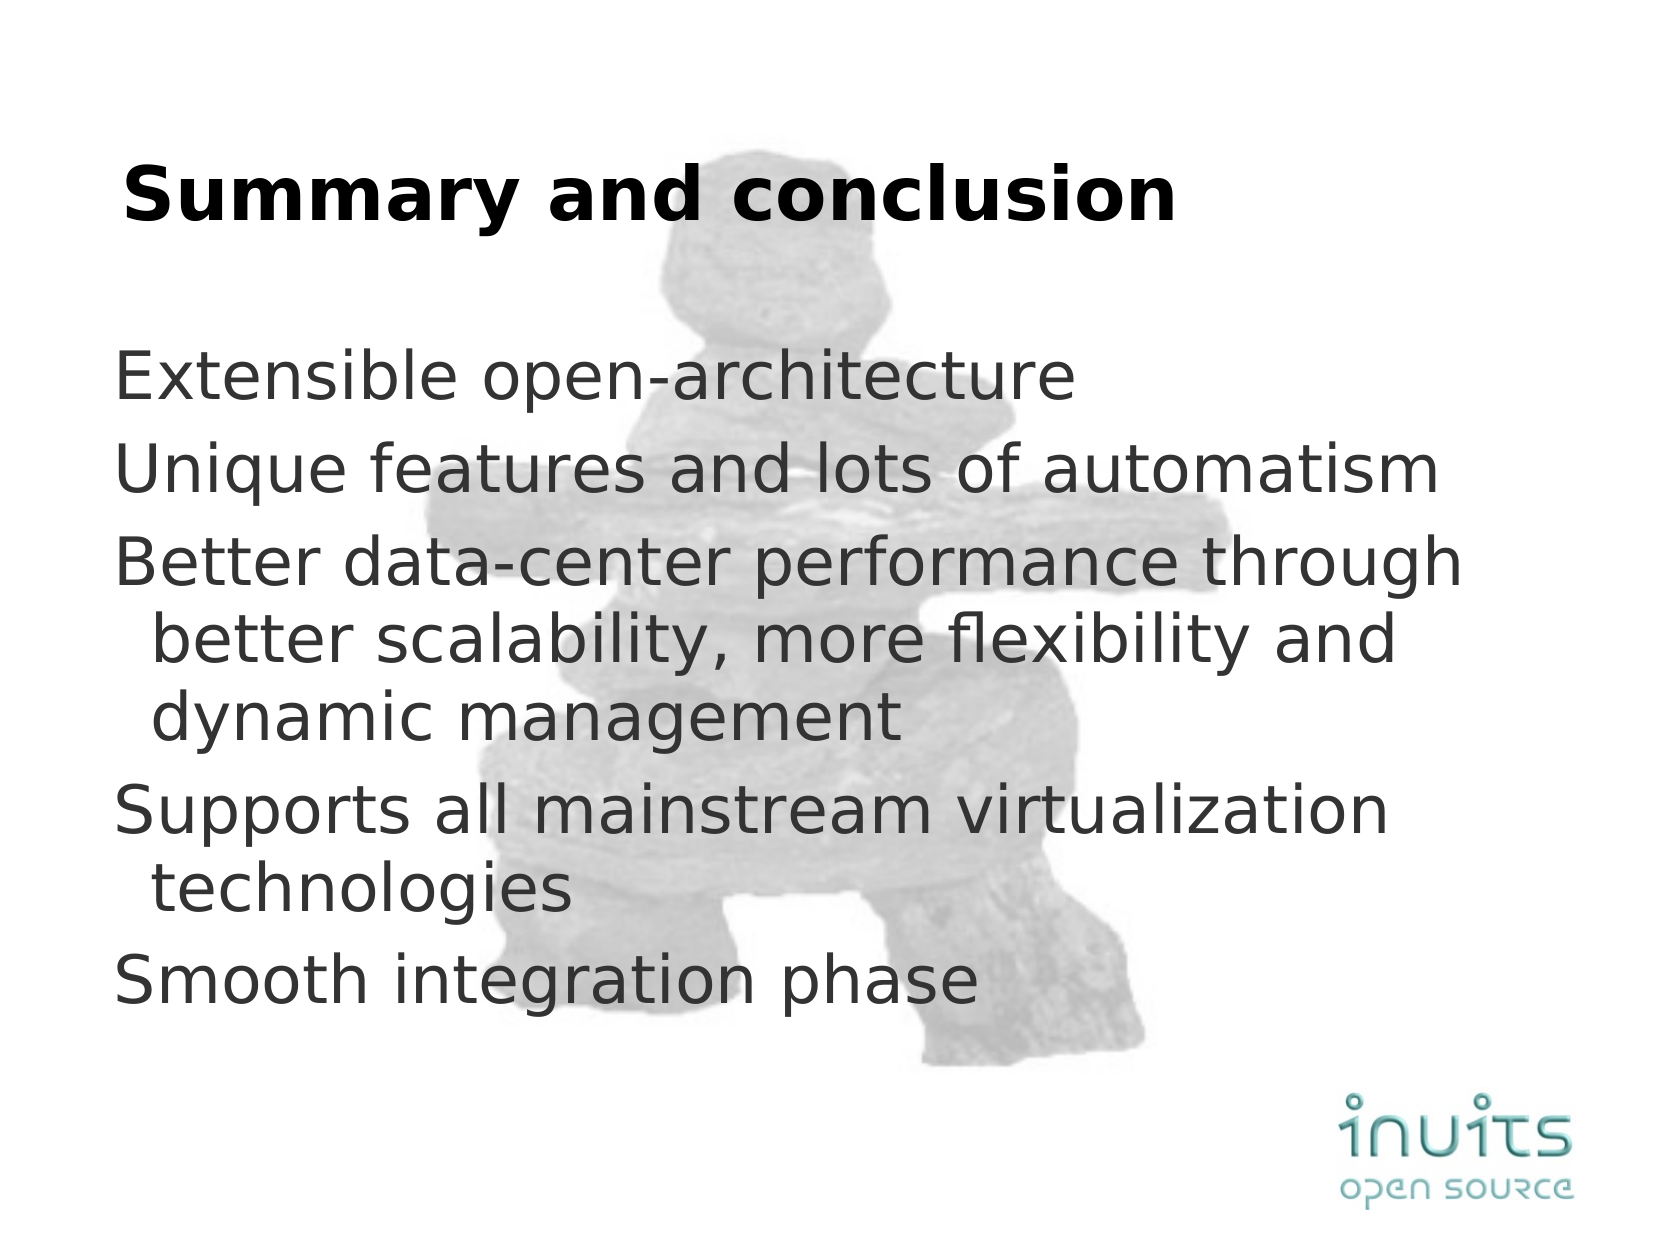

# Summary and conclusion
Extensible open-architecture
Unique features and lots of automatism
Better data-center performance through better scalability, more flexibility and dynamic management
Supports all mainstream virtualization technologies
Smooth integration phase